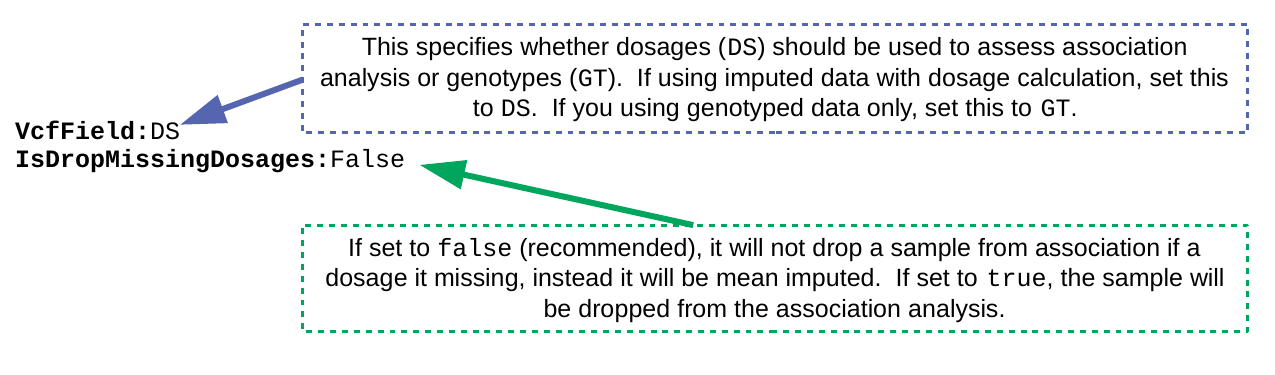

This specifies whether dosages (DS) should be used to assess association analysis or genotypes (GT). If using imputed data with dosage calculation, set this to DS. If you using genotyped data only, set this to GT.
VcfField:DS
IsDropMissingDosages:False
If set to false (recommended), it will not drop a sample from association if a dosage it missing, instead it will be mean imputed. If set to true, the sample will be dropped from the association analysis.